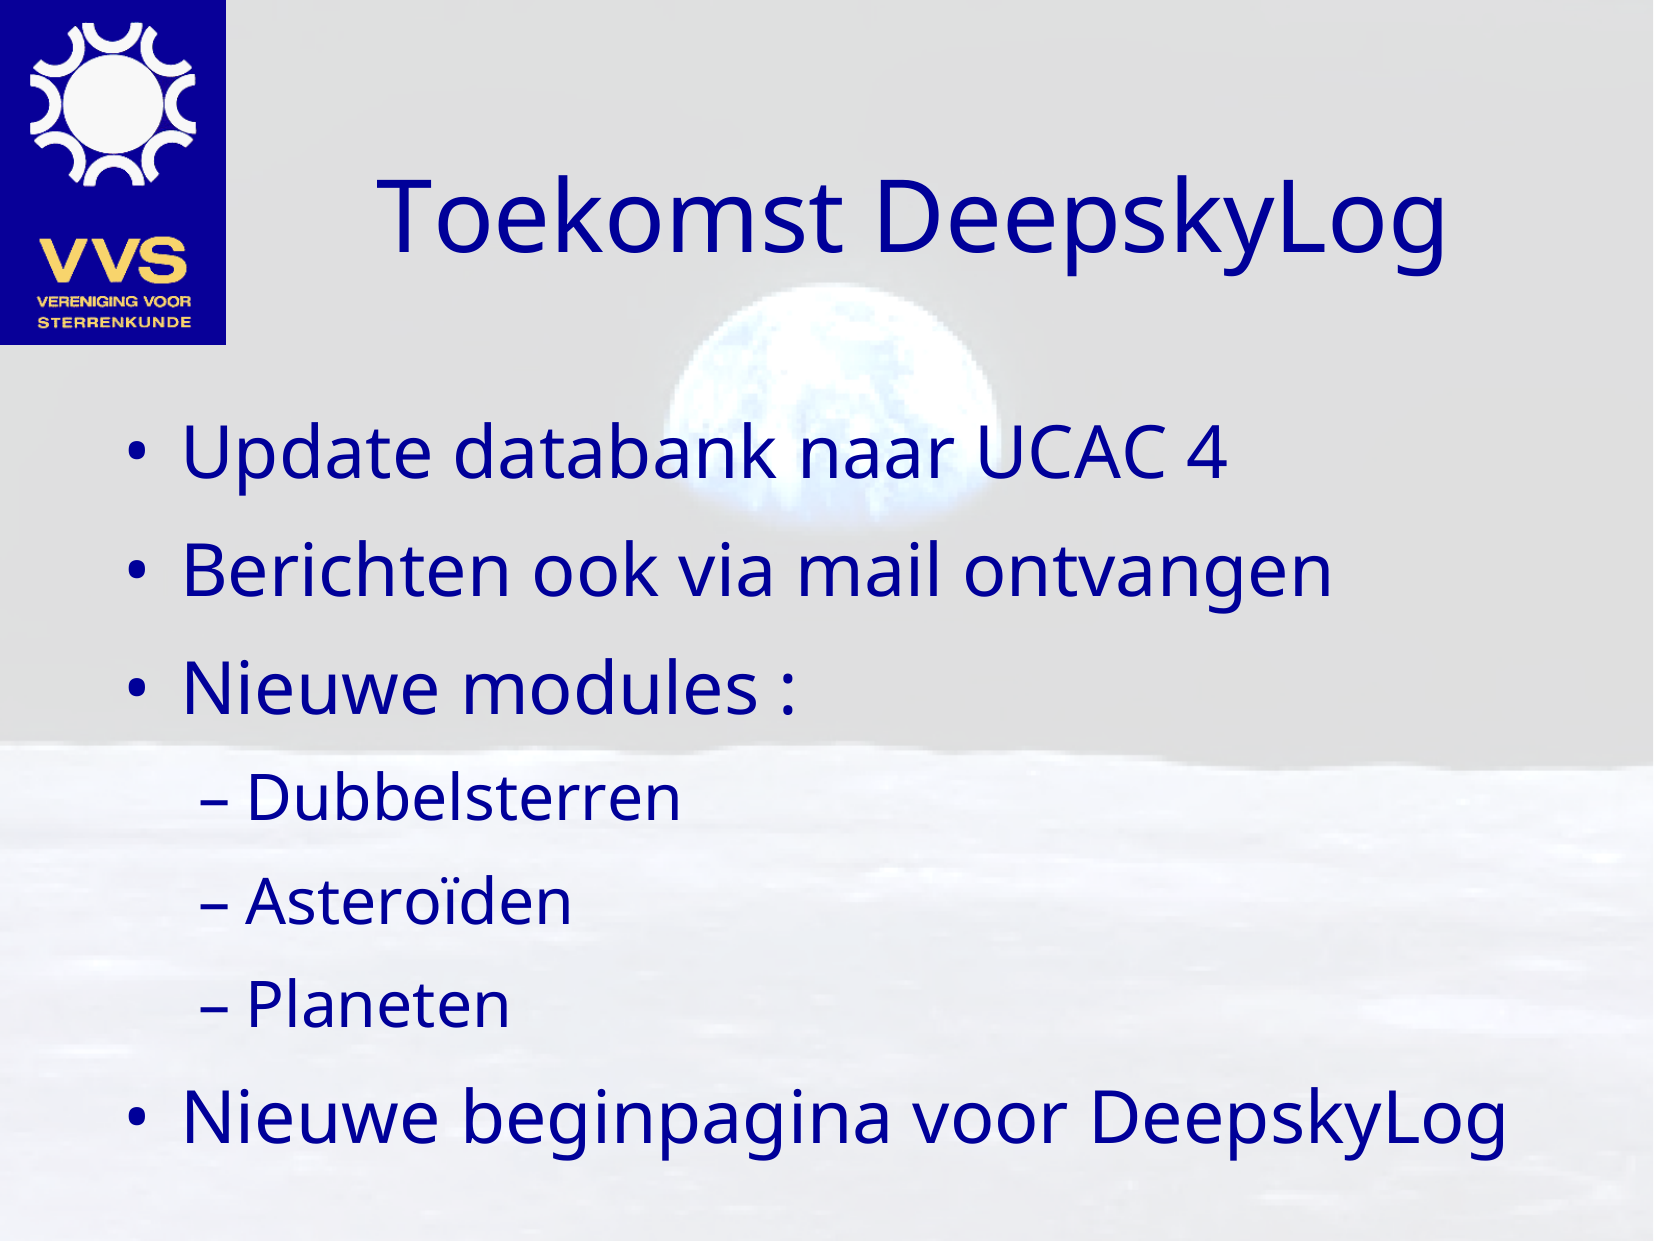

# Toekomst DeepskyLog
Update databank naar UCAC 4
Berichten ook via mail ontvangen
Nieuwe modules :
Dubbelsterren
Asteroïden
Planeten
Nieuwe beginpagina voor DeepskyLog